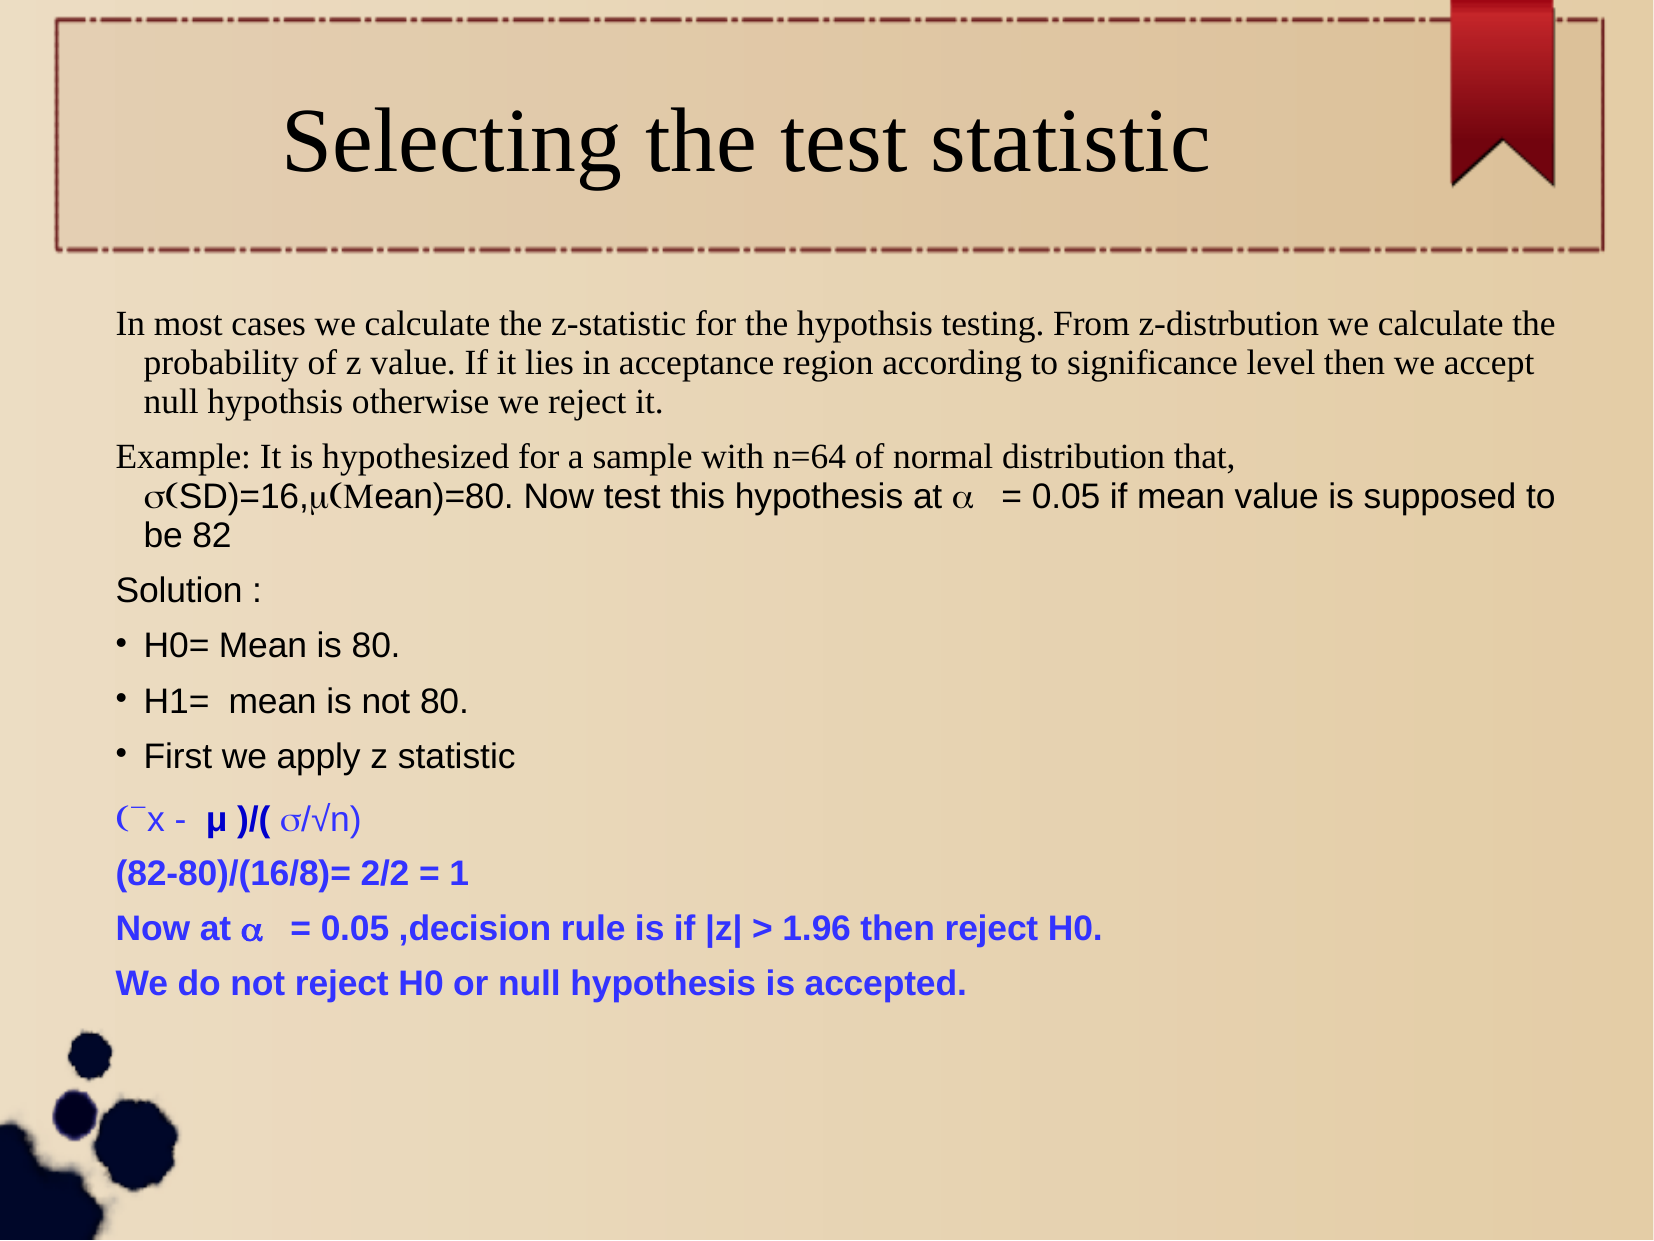

# Selecting the test statistic
In most cases we calculate the z-statistic for the hypothsis testing. From z-distrbution we calculate the probability of z value. If it lies in acceptance region according to significance level then we accept null hypothsis otherwise we reject it.
Example: It is hypothesized for a sample with n=64 of normal distribution that, SD)=16,ean)=80. Now test this hypothesis at  = 0.05 if mean value is supposed to be 82
Solution :
H0= Mean is 80.
H1= mean is not 80.
First we apply z statistic
x - μ )/( /√n)
(82-80)/(16/8)= 2/2 = 1
Now at  = 0.05 ,decision rule is if |z| > 1.96 then reject H0.
We do not reject H0 or null hypothesis is accepted.